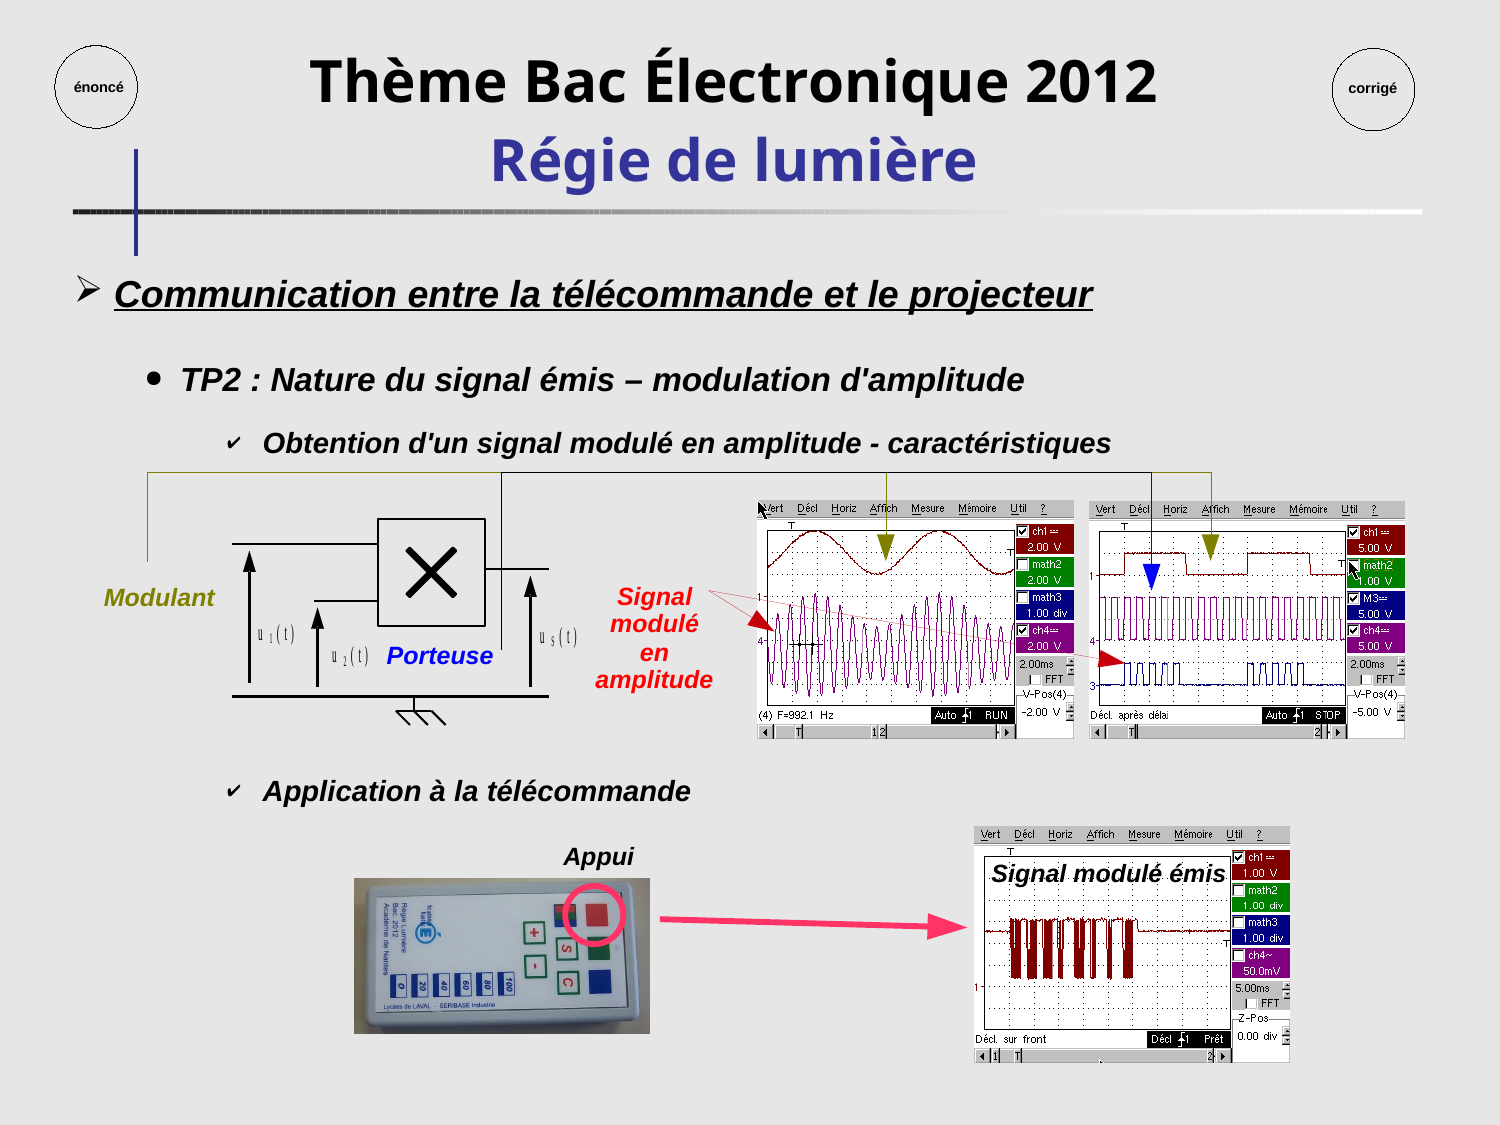

Thème Bac Électronique 2012
Régie de lumière
énoncé
corrigé
 Communication entre la télécommande et le projecteur
TP2 : Nature du signal émis – modulation d'amplitude
Obtention d'un signal modulé en amplitude - caractéristiques
Modulant
Porteuse
Signal modulé en amplitude
Application à la télécommande
Appui
Signal modulé émis